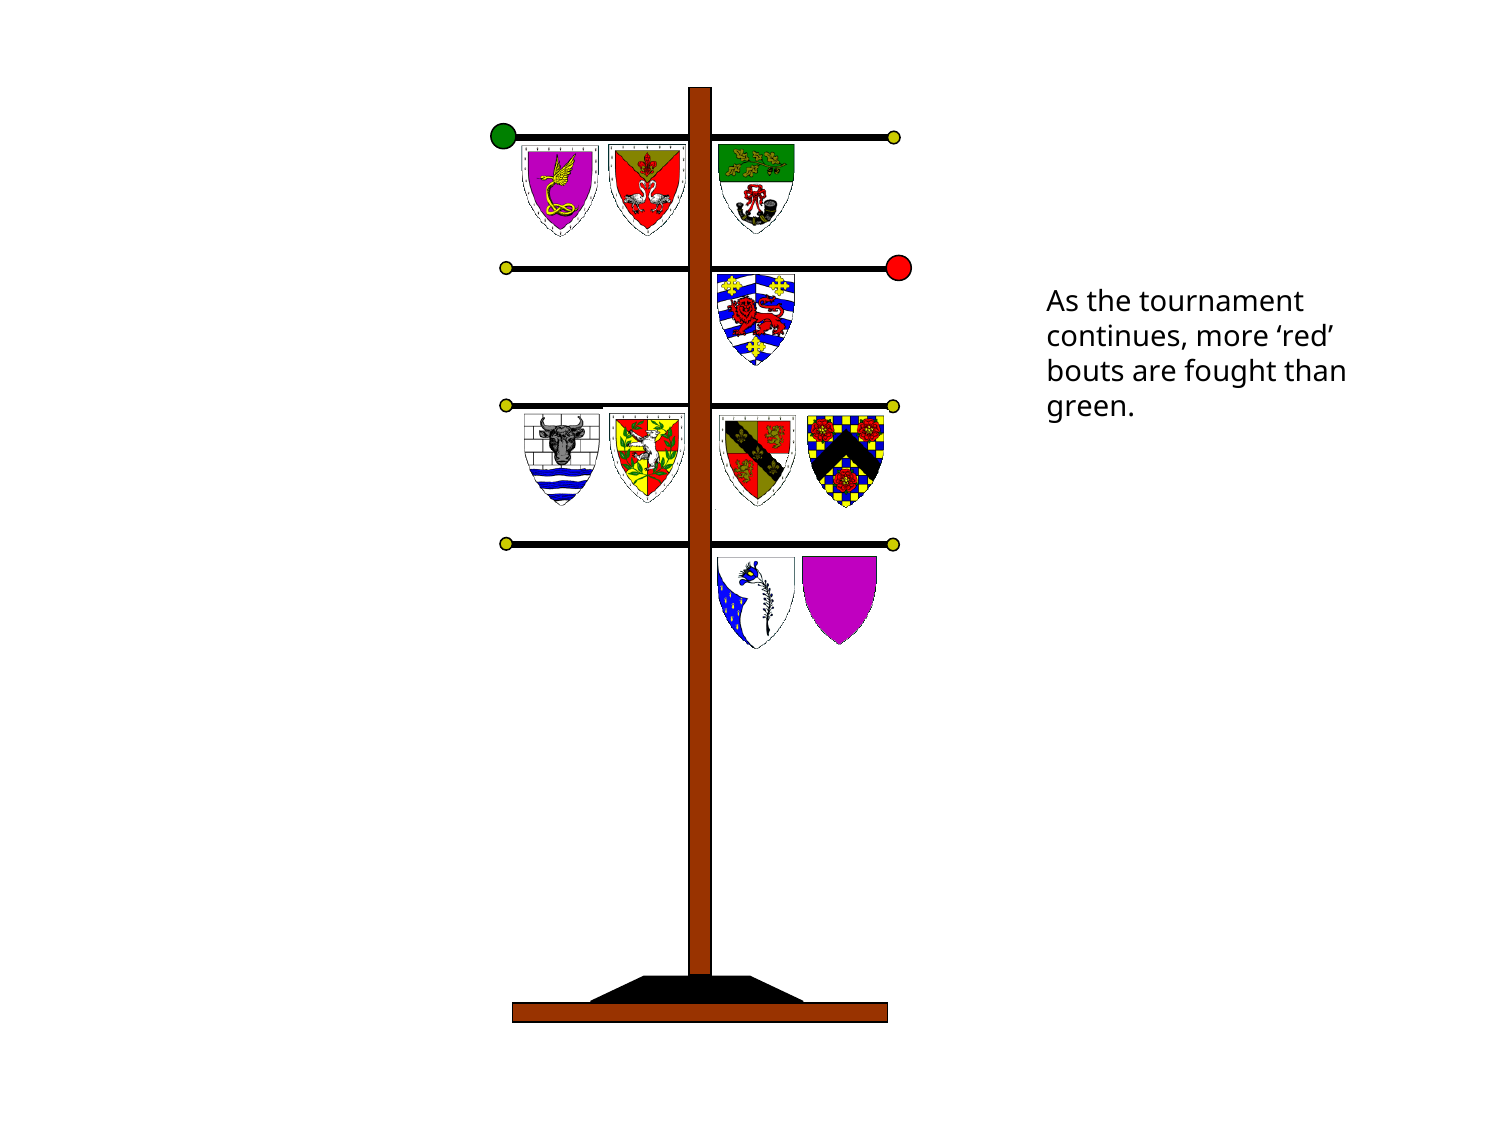

As the tournament
continues, more ‘red’
bouts are fought than
green.